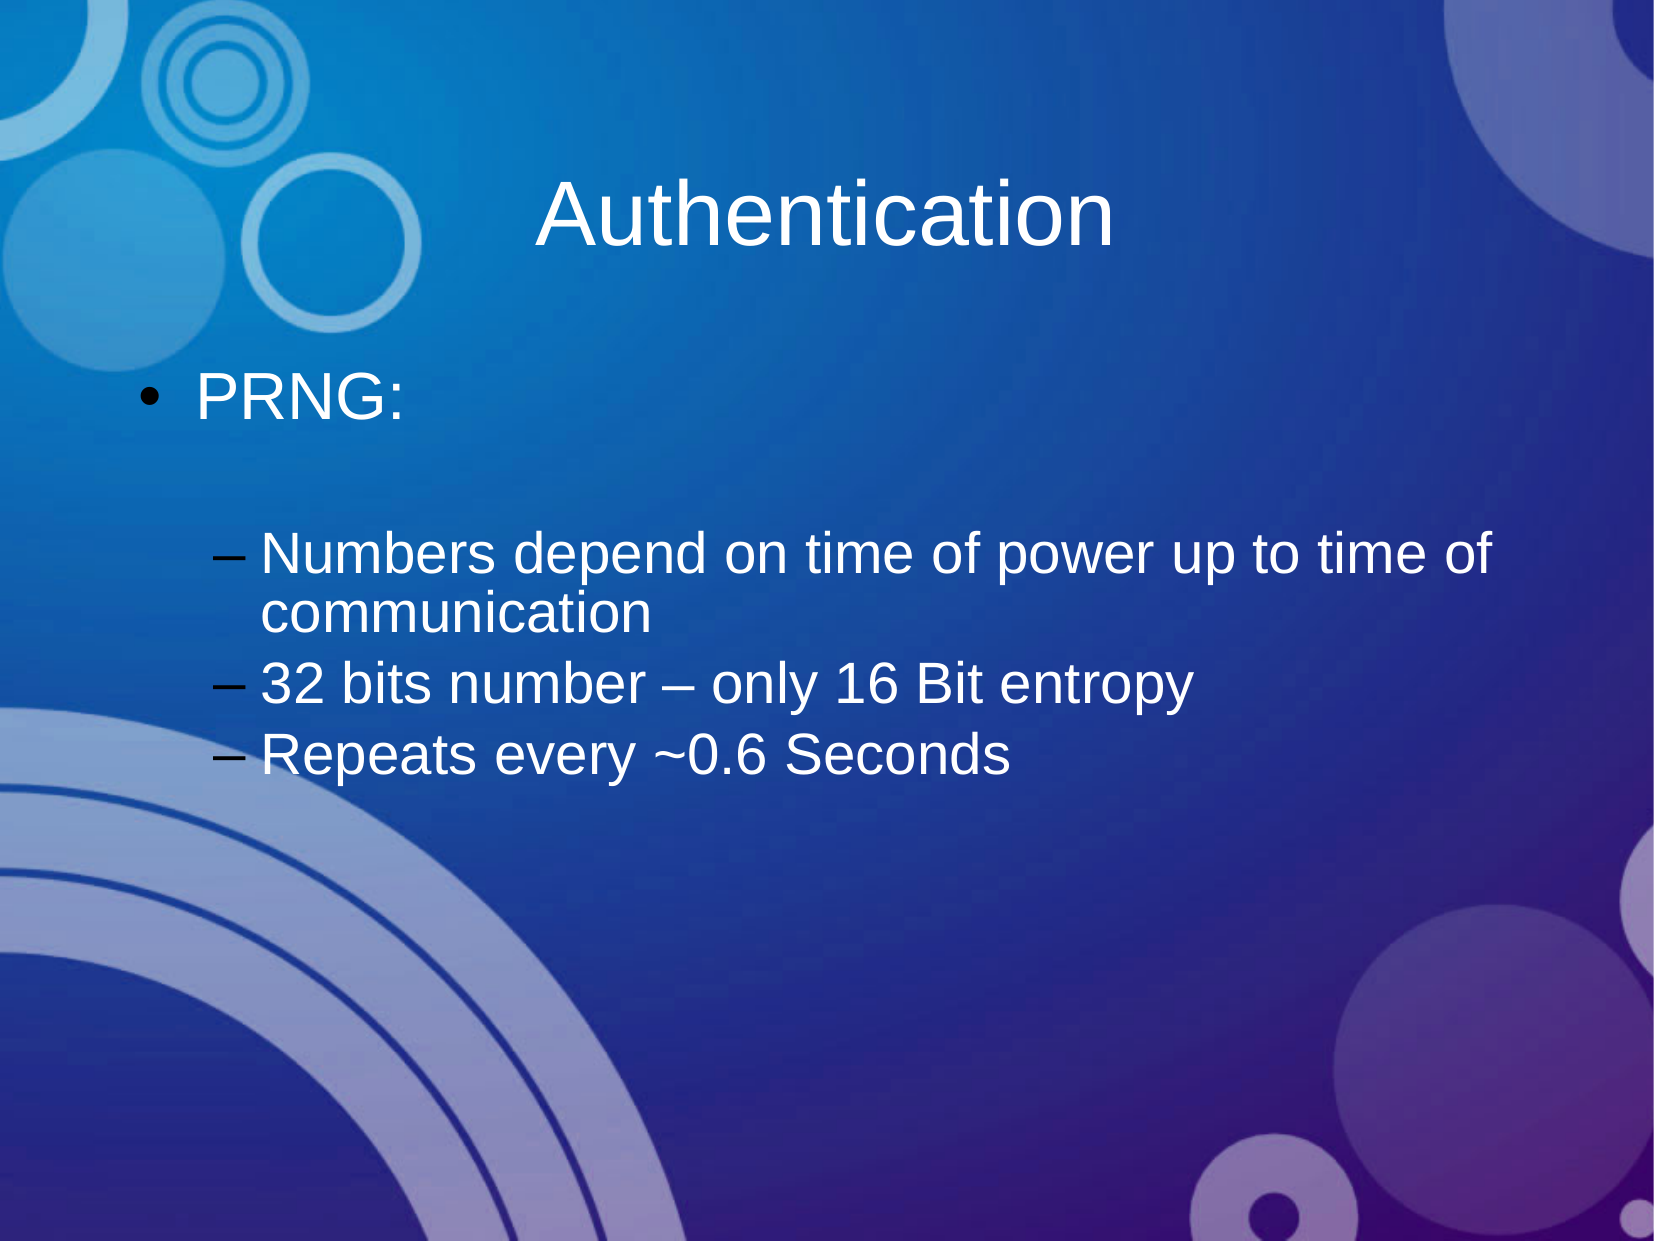

# Authentication
PRNG:
Numbers depend on time of power up to time of communication
32 bits number – only 16 Bit entropy
Repeats every ~0.6 Seconds